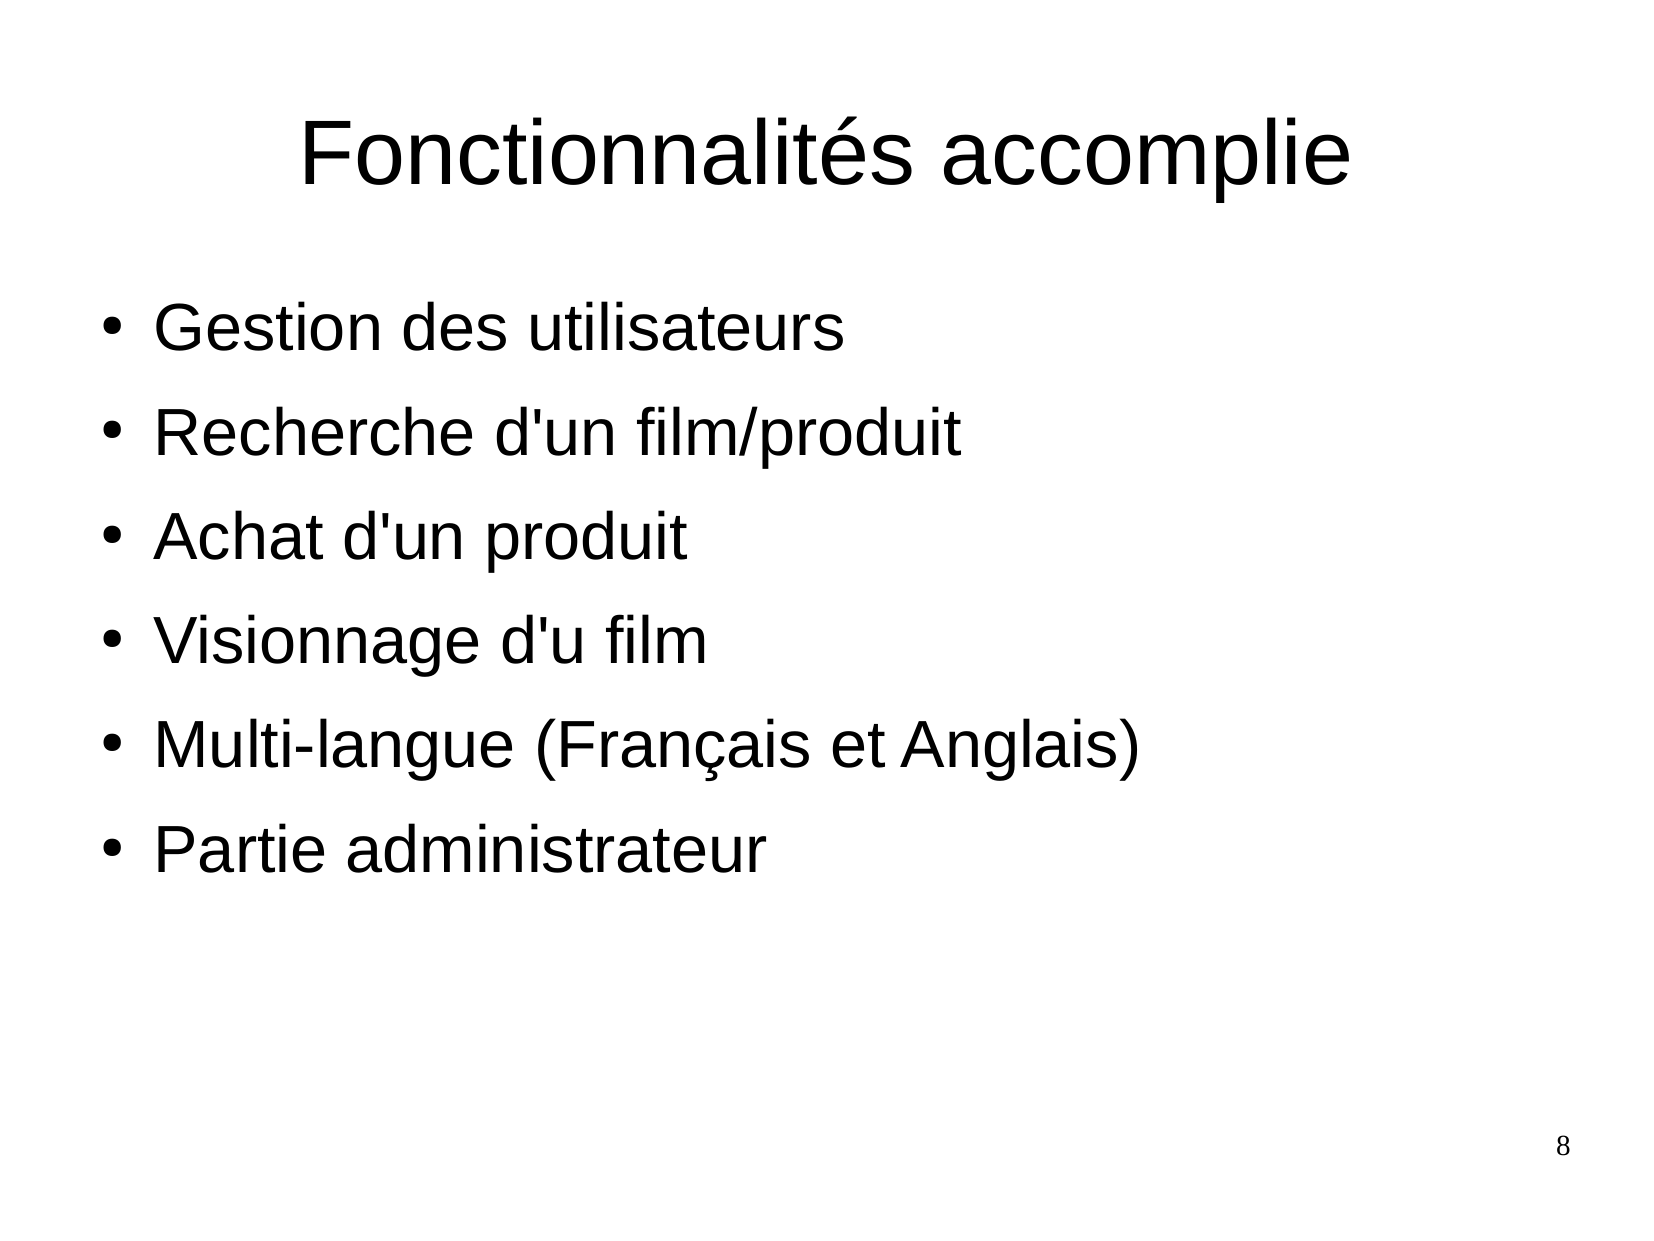

# Fonctionnalités accomplie
Gestion des utilisateurs
Recherche d'un film/produit
Achat d'un produit
Visionnage d'u film
Multi-langue (Français et Anglais)
Partie administrateur
8